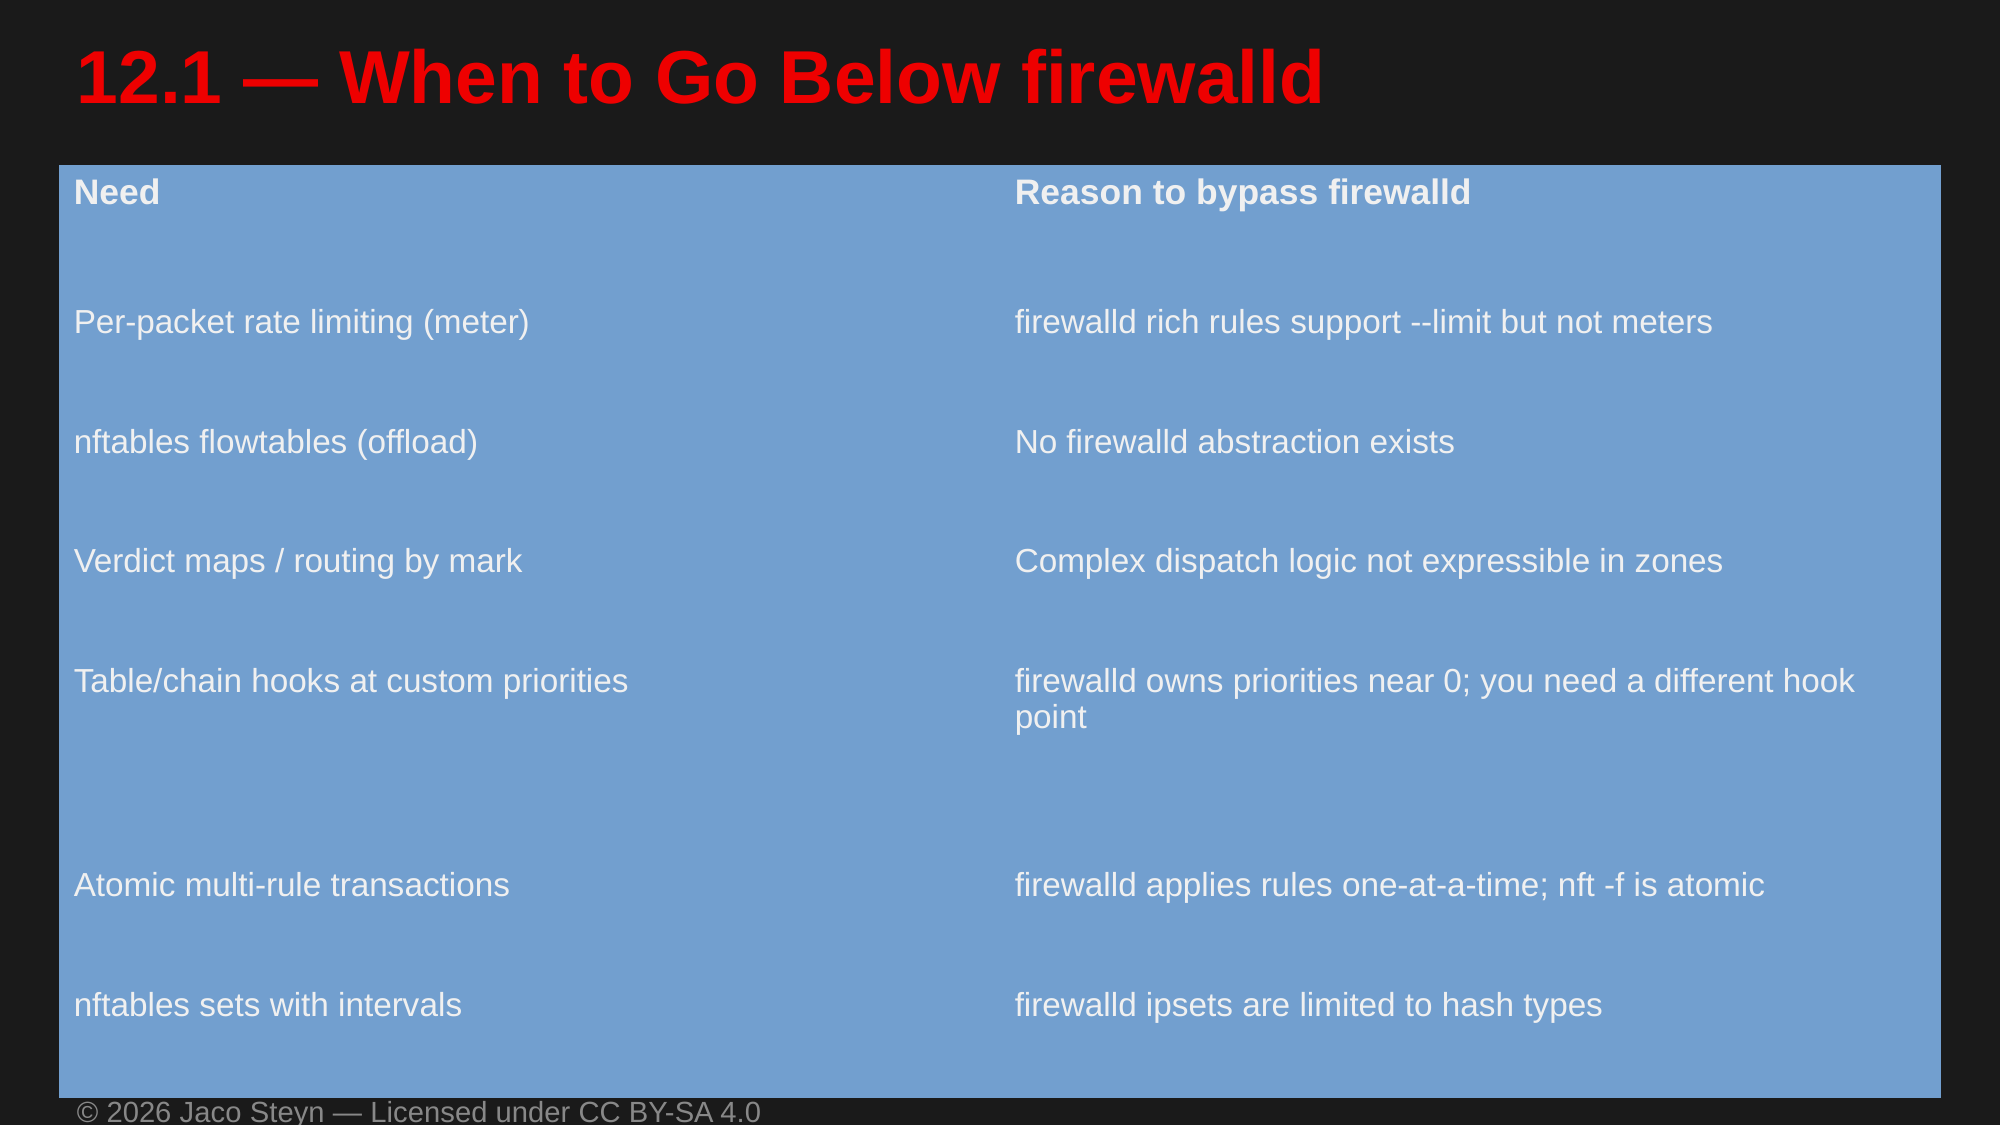

12.1 — When to Go Below firewalld
| Need | Reason to bypass firewalld |
| --- | --- |
| Per-packet rate limiting (meter) | firewalld rich rules support --limit but not meters |
| nftables flowtables (offload) | No firewalld abstraction exists |
| Verdict maps / routing by mark | Complex dispatch logic not expressible in zones |
| Table/chain hooks at custom priorities | firewalld owns priorities near 0; you need a different hook point |
| Atomic multi-rule transactions | firewalld applies rules one-at-a-time; nft -f is atomic |
| nftables sets with intervals | firewalld ipsets are limited to hash types |
© 2026 Jaco Steyn — Licensed under CC BY-SA 4.0